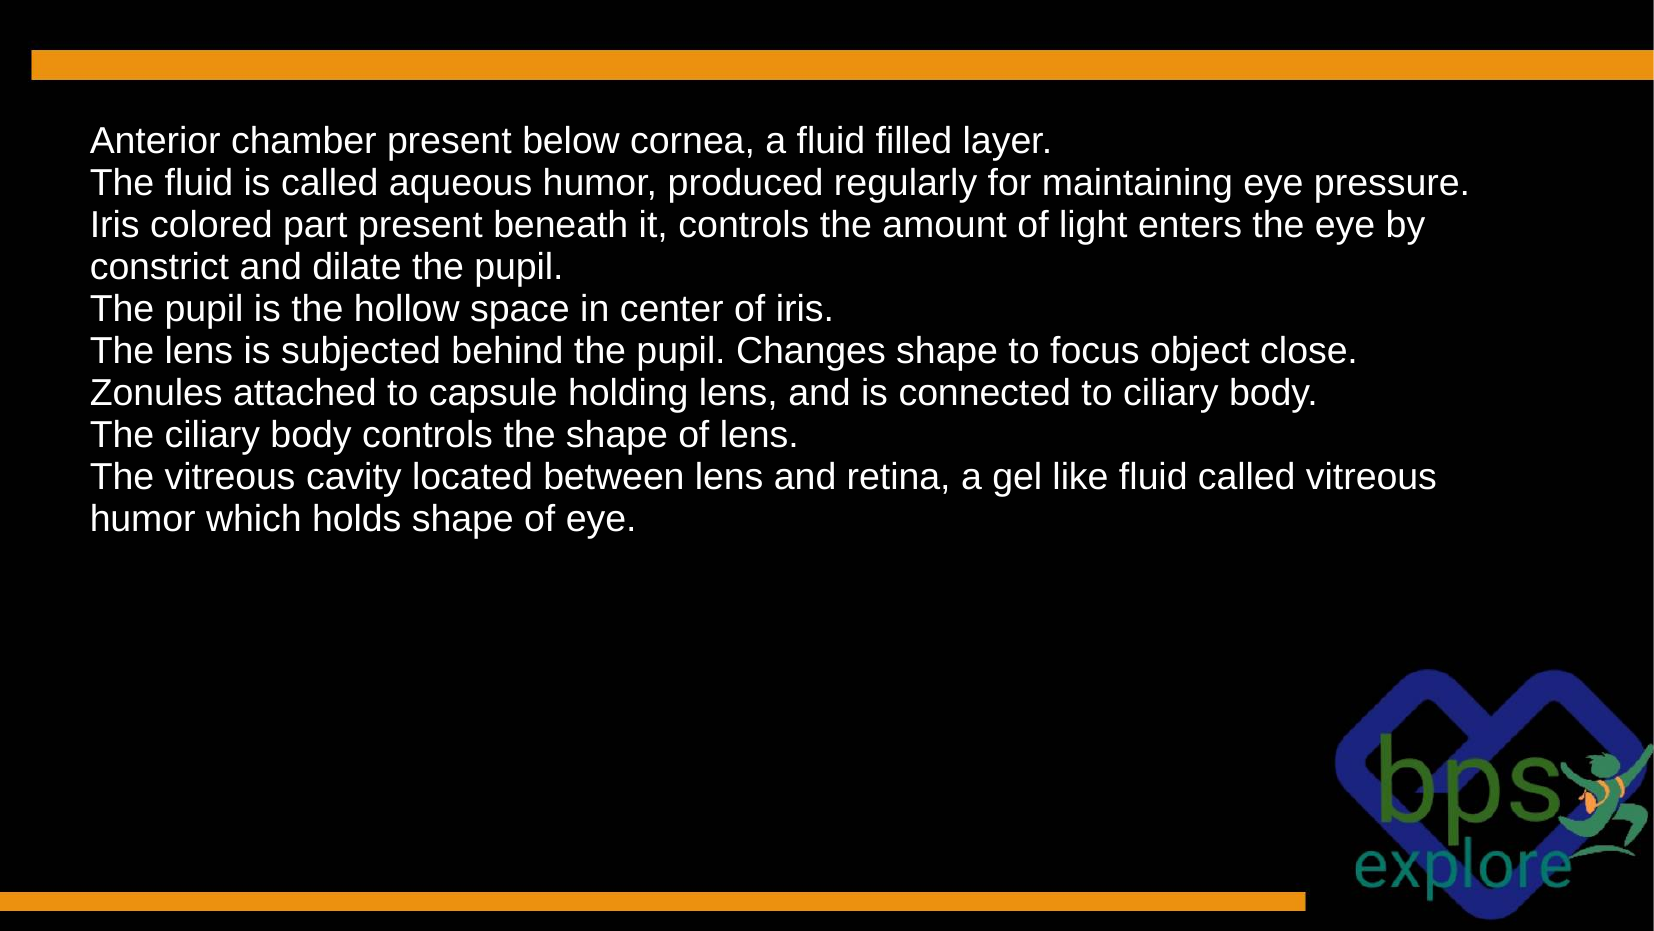

Anterior chamber present below cornea, a fluid filled layer.
The fluid is called aqueous humor, produced regularly for maintaining eye pressure.
Iris colored part present beneath it, controls the amount of light enters the eye by
constrict and dilate the pupil.
The pupil is the hollow space in center of iris.
The lens is subjected behind the pupil. Changes shape to focus object close.
Zonules attached to capsule holding lens, and is connected to ciliary body.
The ciliary body controls the shape of lens.
The vitreous cavity located between lens and retina, a gel like fluid called vitreous humor which holds shape of eye.